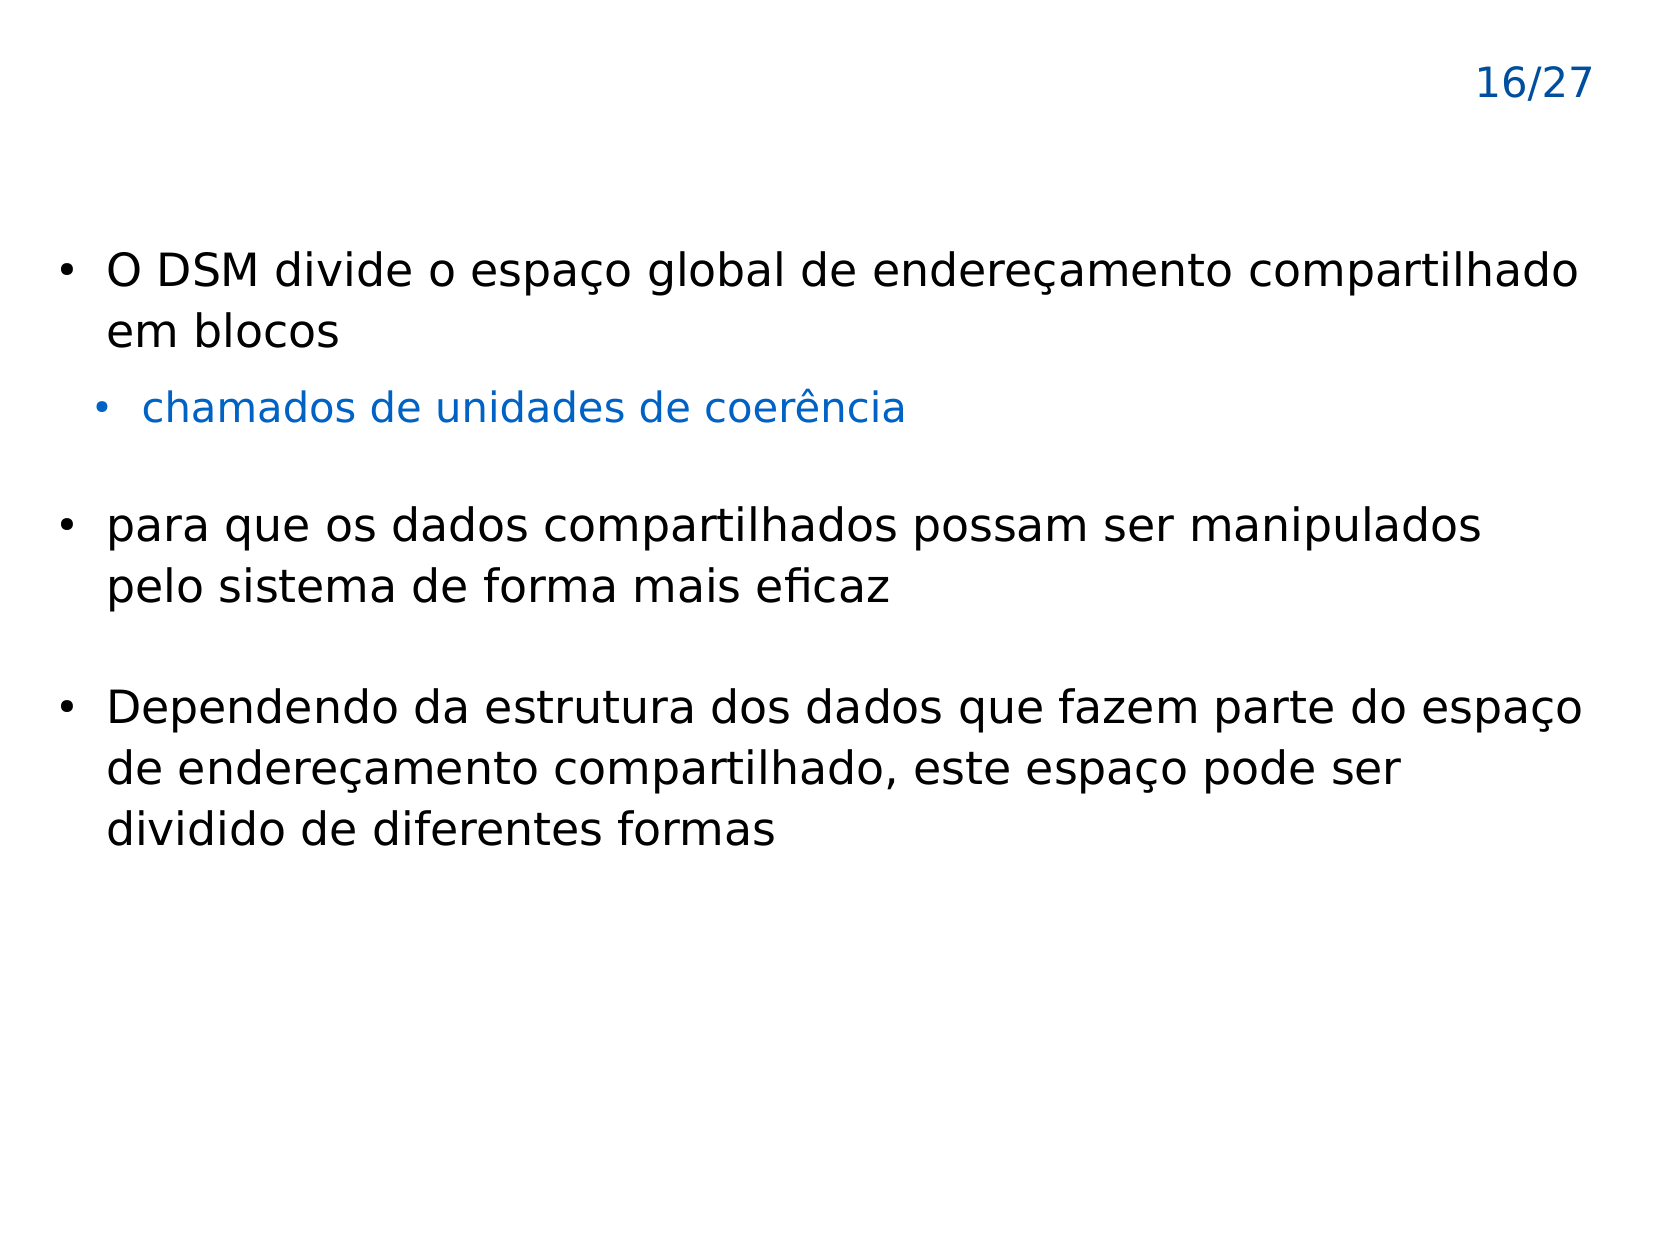

#
16
O DSM divide o espaço global de endereçamento compartilhado em blocos
chamados de unidades de coerência
para que os dados compartilhados possam ser manipulados pelo sistema de forma mais eficaz
Dependendo da estrutura dos dados que fazem parte do espaço de endereçamento compartilhado, este espaço pode ser dividido de diferentes formas